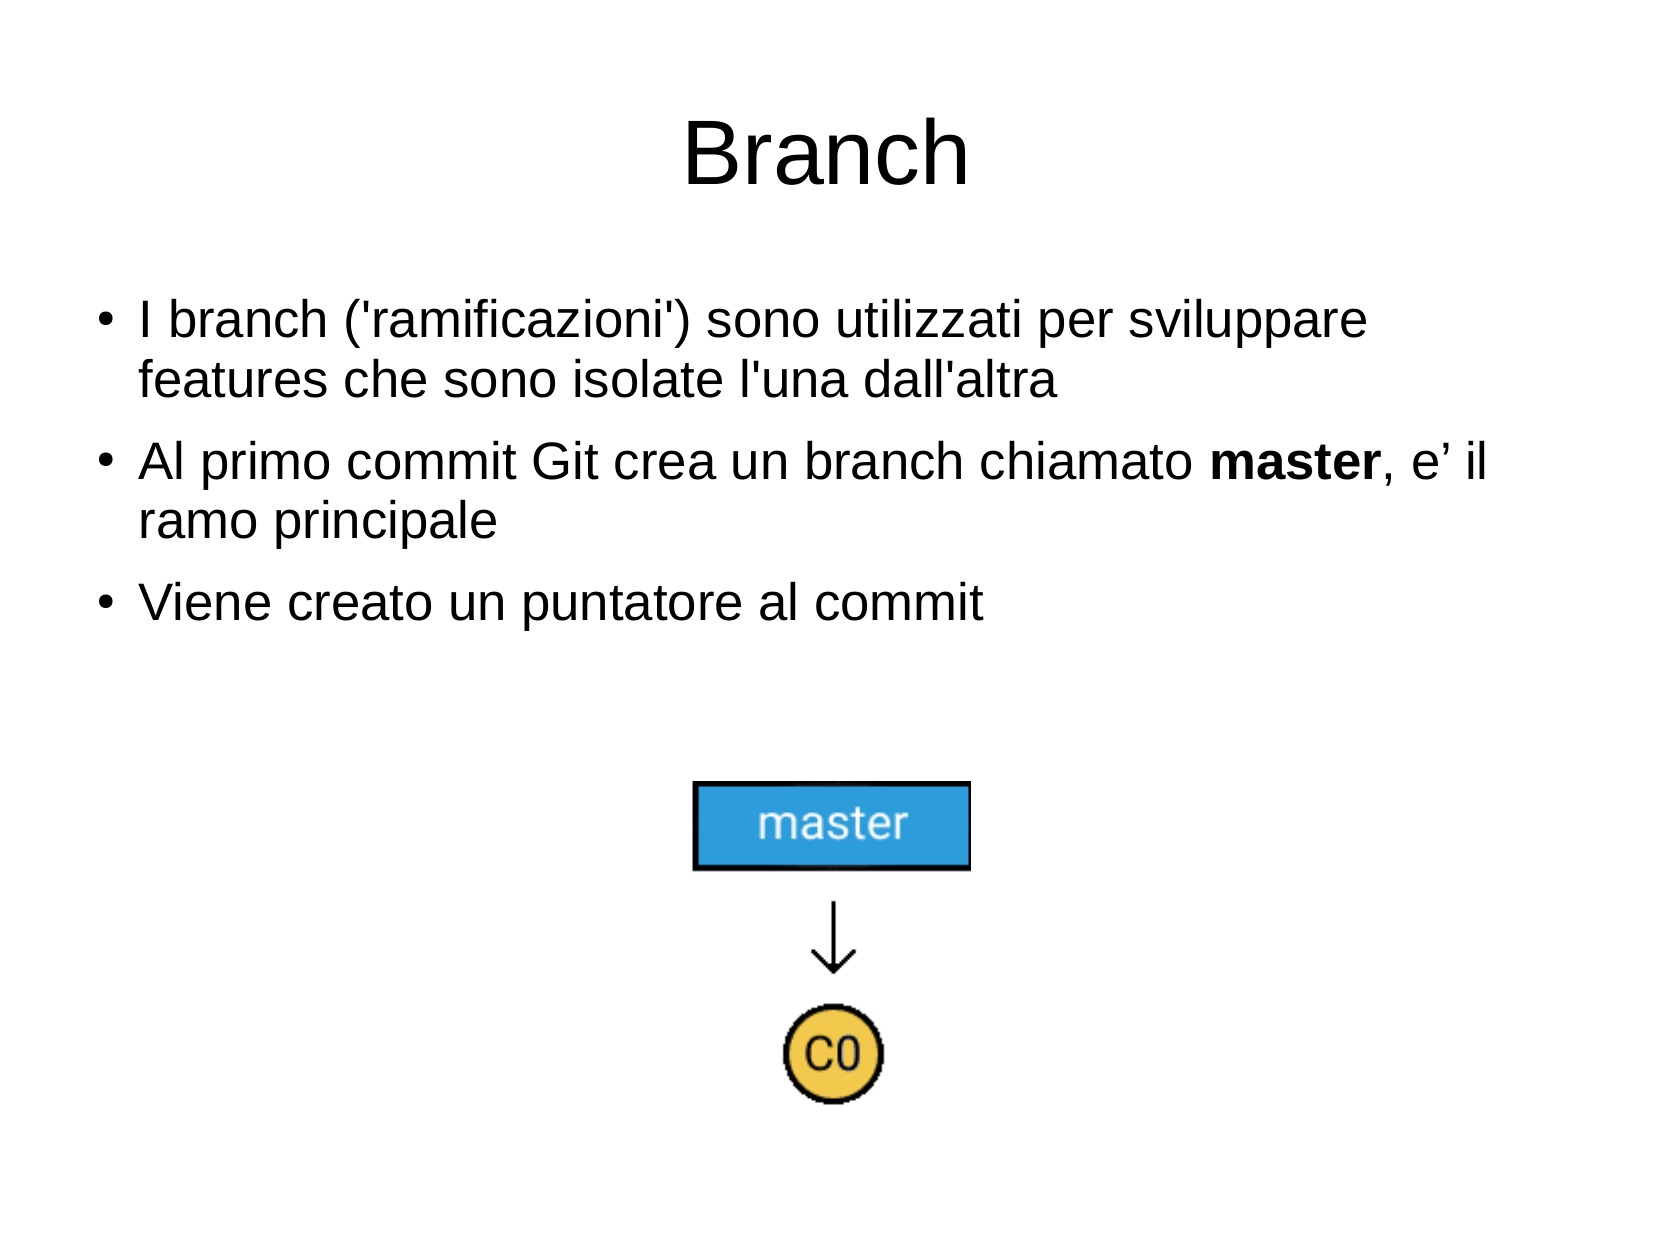

# Branch
I branch ('ramificazioni') sono utilizzati per sviluppare features che sono isolate l'una dall'altra
Al primo commit Git crea un branch chiamato master, e’ il ramo principale
Viene creato un puntatore al commit